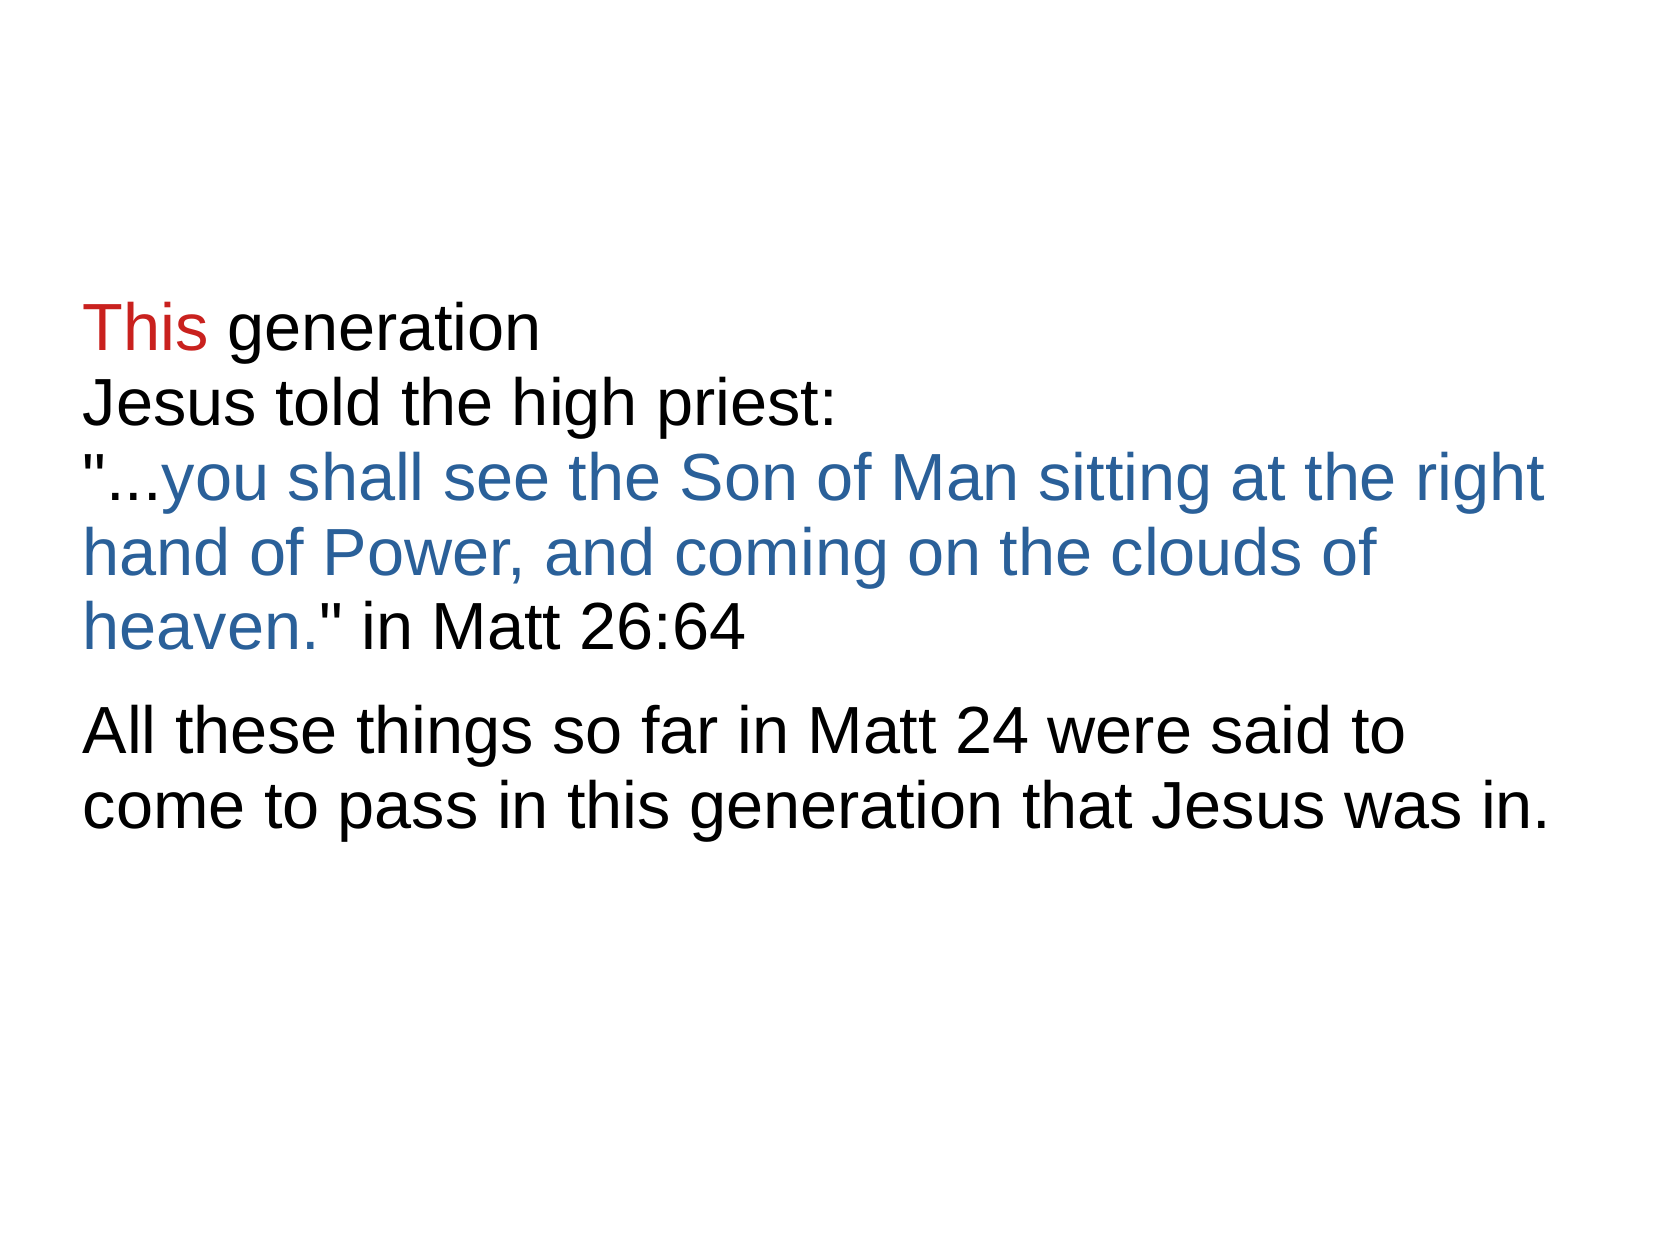

#
This generation
Jesus told the high priest:
"...you shall see the Son of Man sitting at the right hand of Power, and coming on the clouds of heaven." in Matt 26:64
All these things so far in Matt 24 were said to come to pass in this generation that Jesus was in.